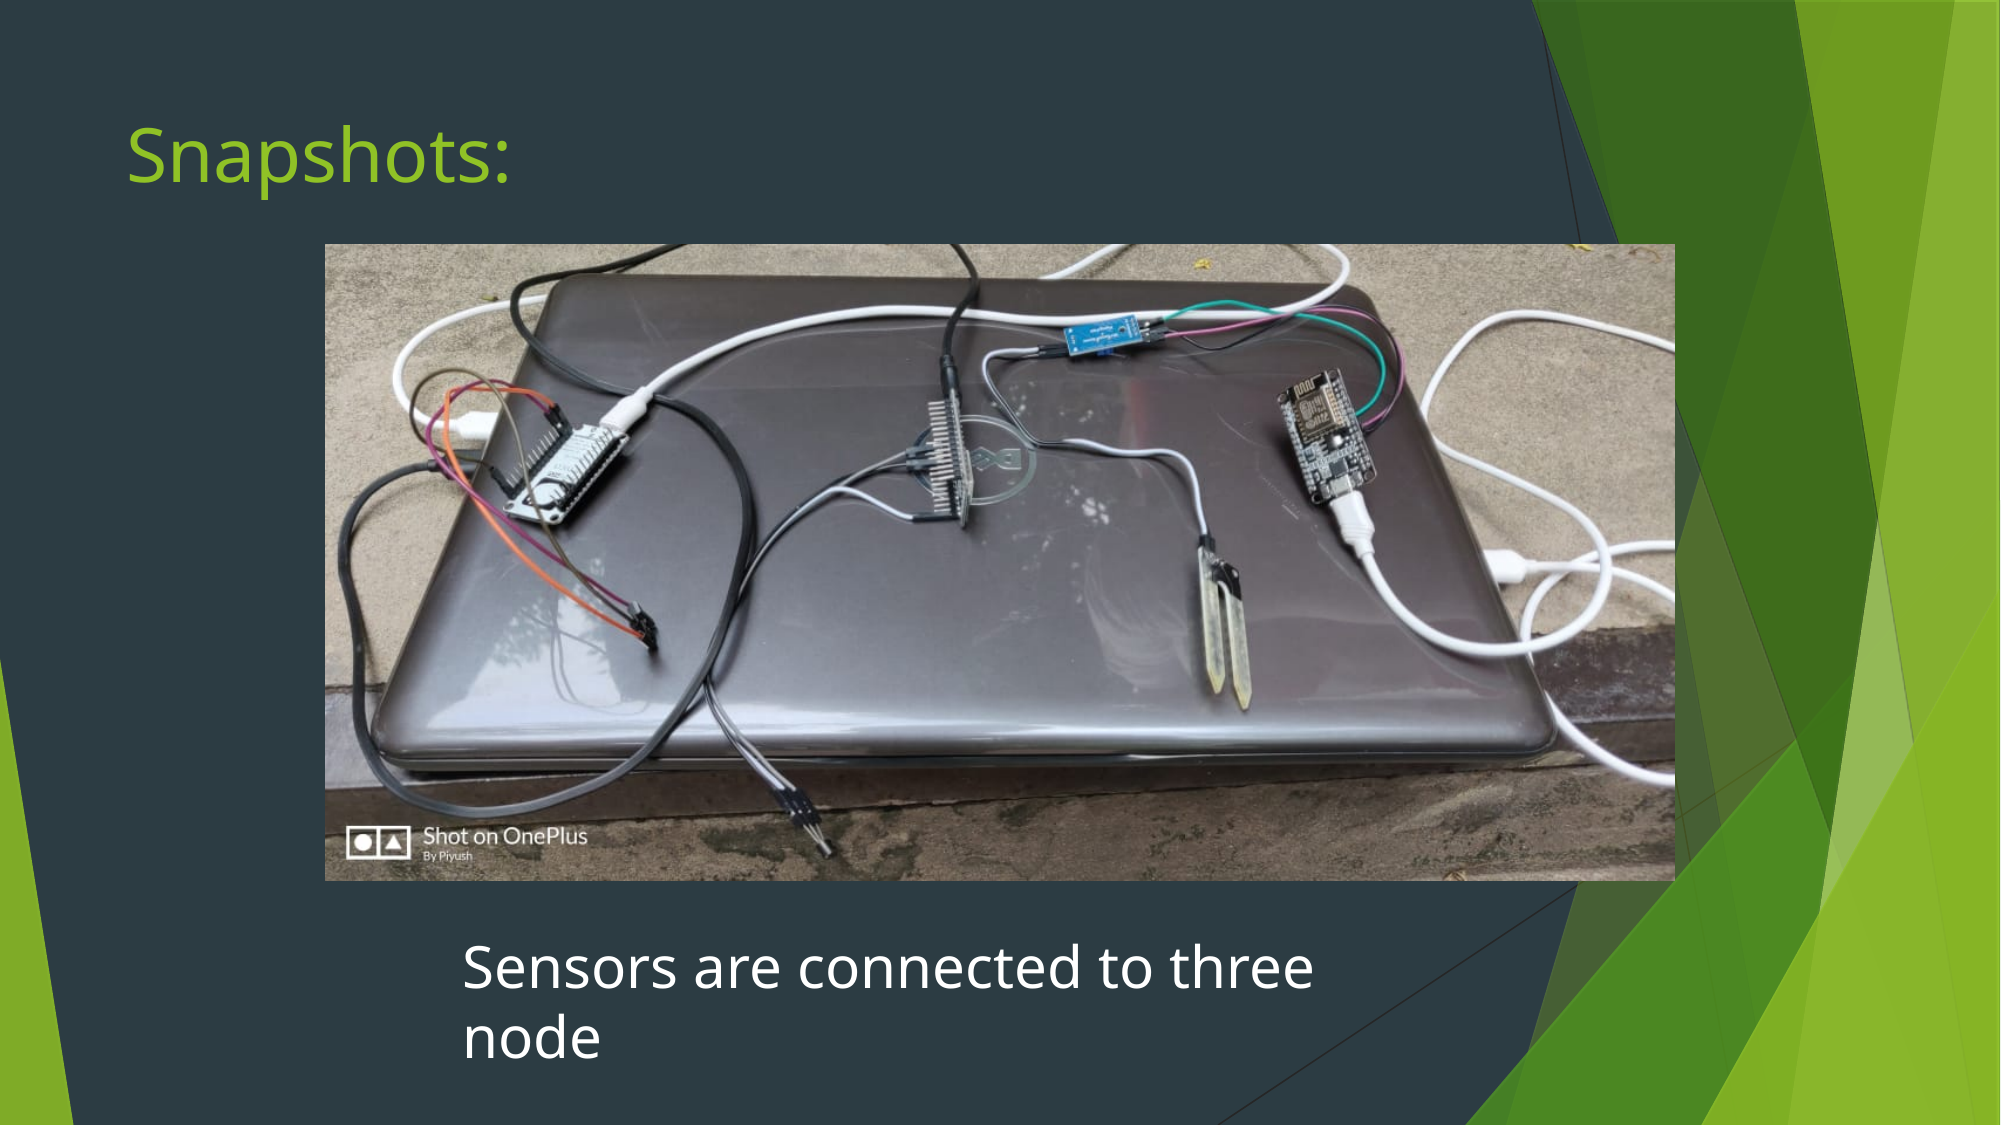

# Snapshots:
Sensors are connected to three node